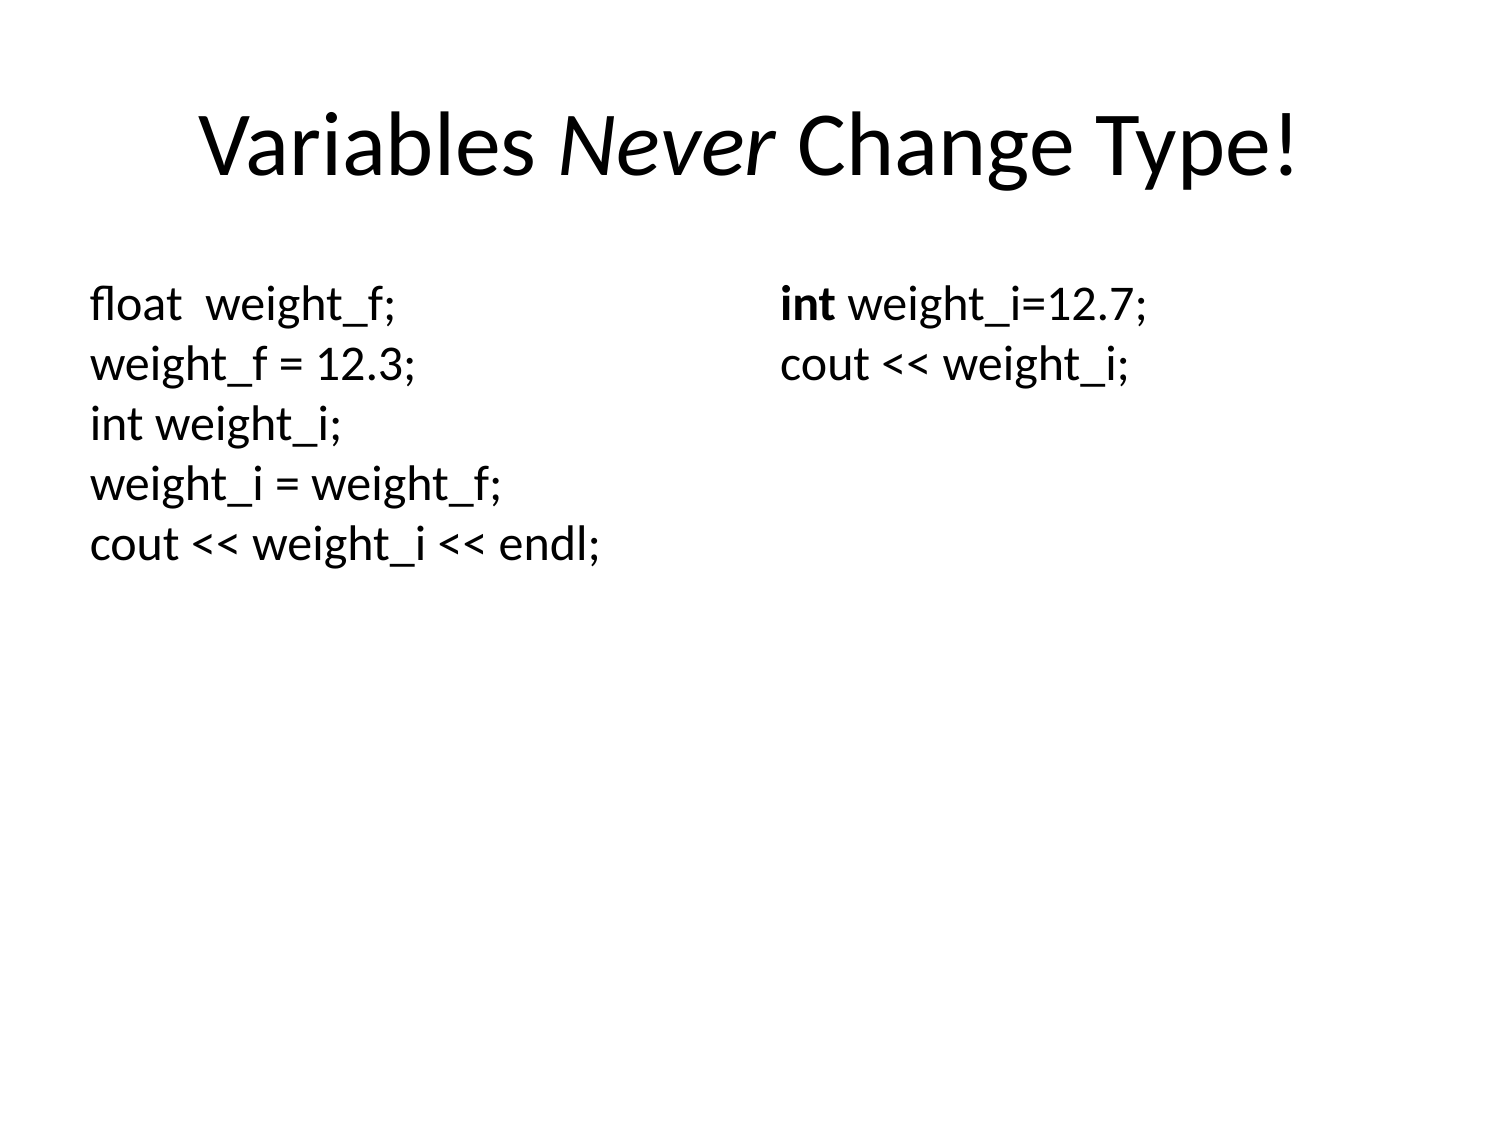

# Variables Never Change Type!
float weight_f;
weight_f = 12.3;
int weight_i;
weight_i = weight_f;
cout << weight_i << endl;
int weight_i=12.7;
cout << weight_i;